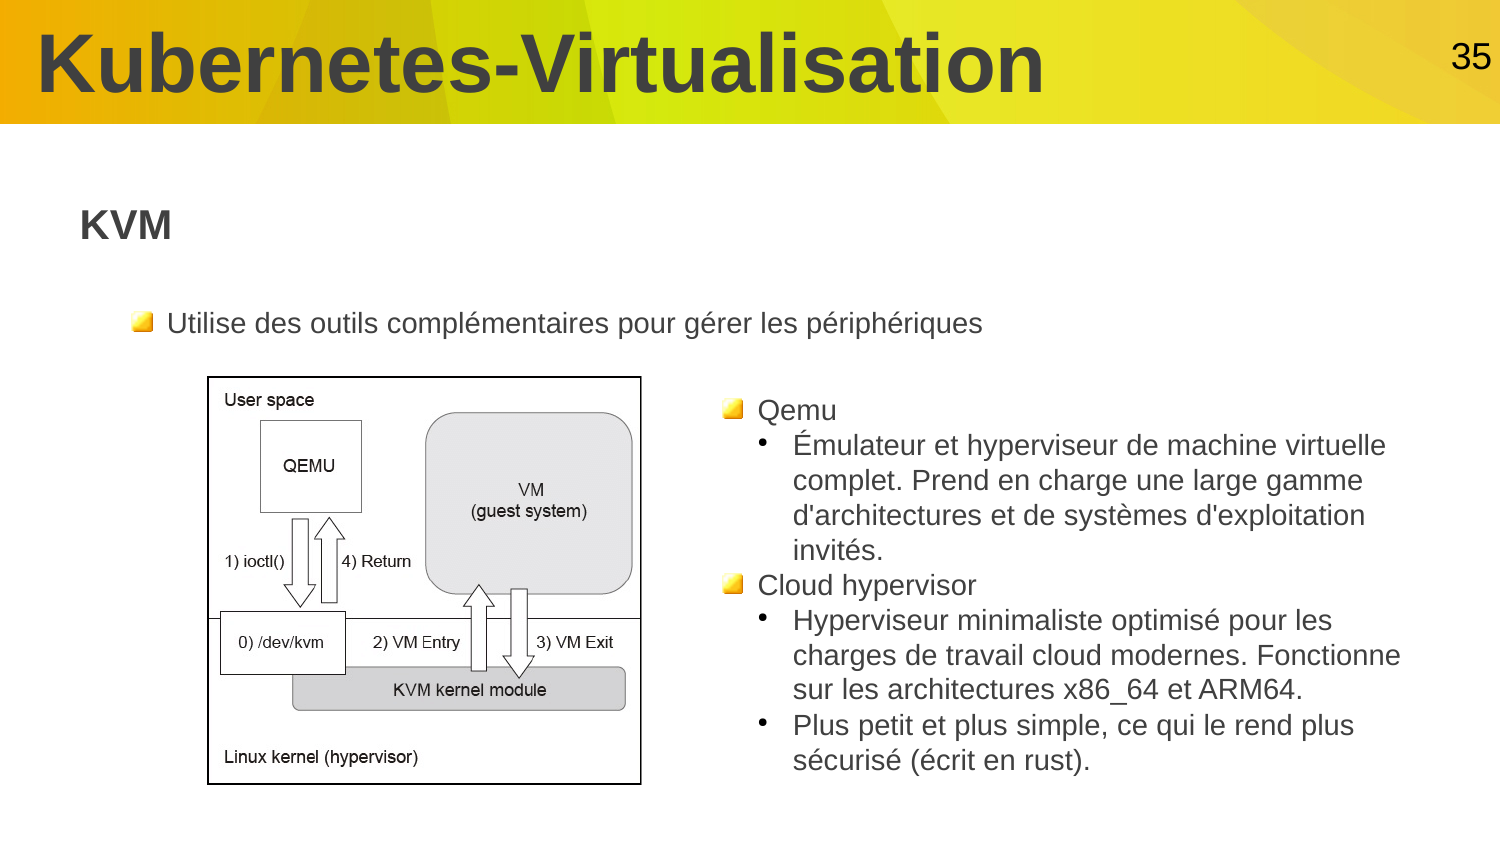

Kubernetes-Virtualisation
KVM
Utilise des outils complémentaires pour gérer les périphériques
Qemu
Émulateur et hyperviseur de machine virtuelle complet. Prend en charge une large gamme d'architectures et de systèmes d'exploitation invités.
Cloud hypervisor
Hyperviseur minimaliste optimisé pour les charges de travail cloud modernes. Fonctionne sur les architectures x86_64 et ARM64.
Plus petit et plus simple, ce qui le rend plus sécurisé (écrit en rust).